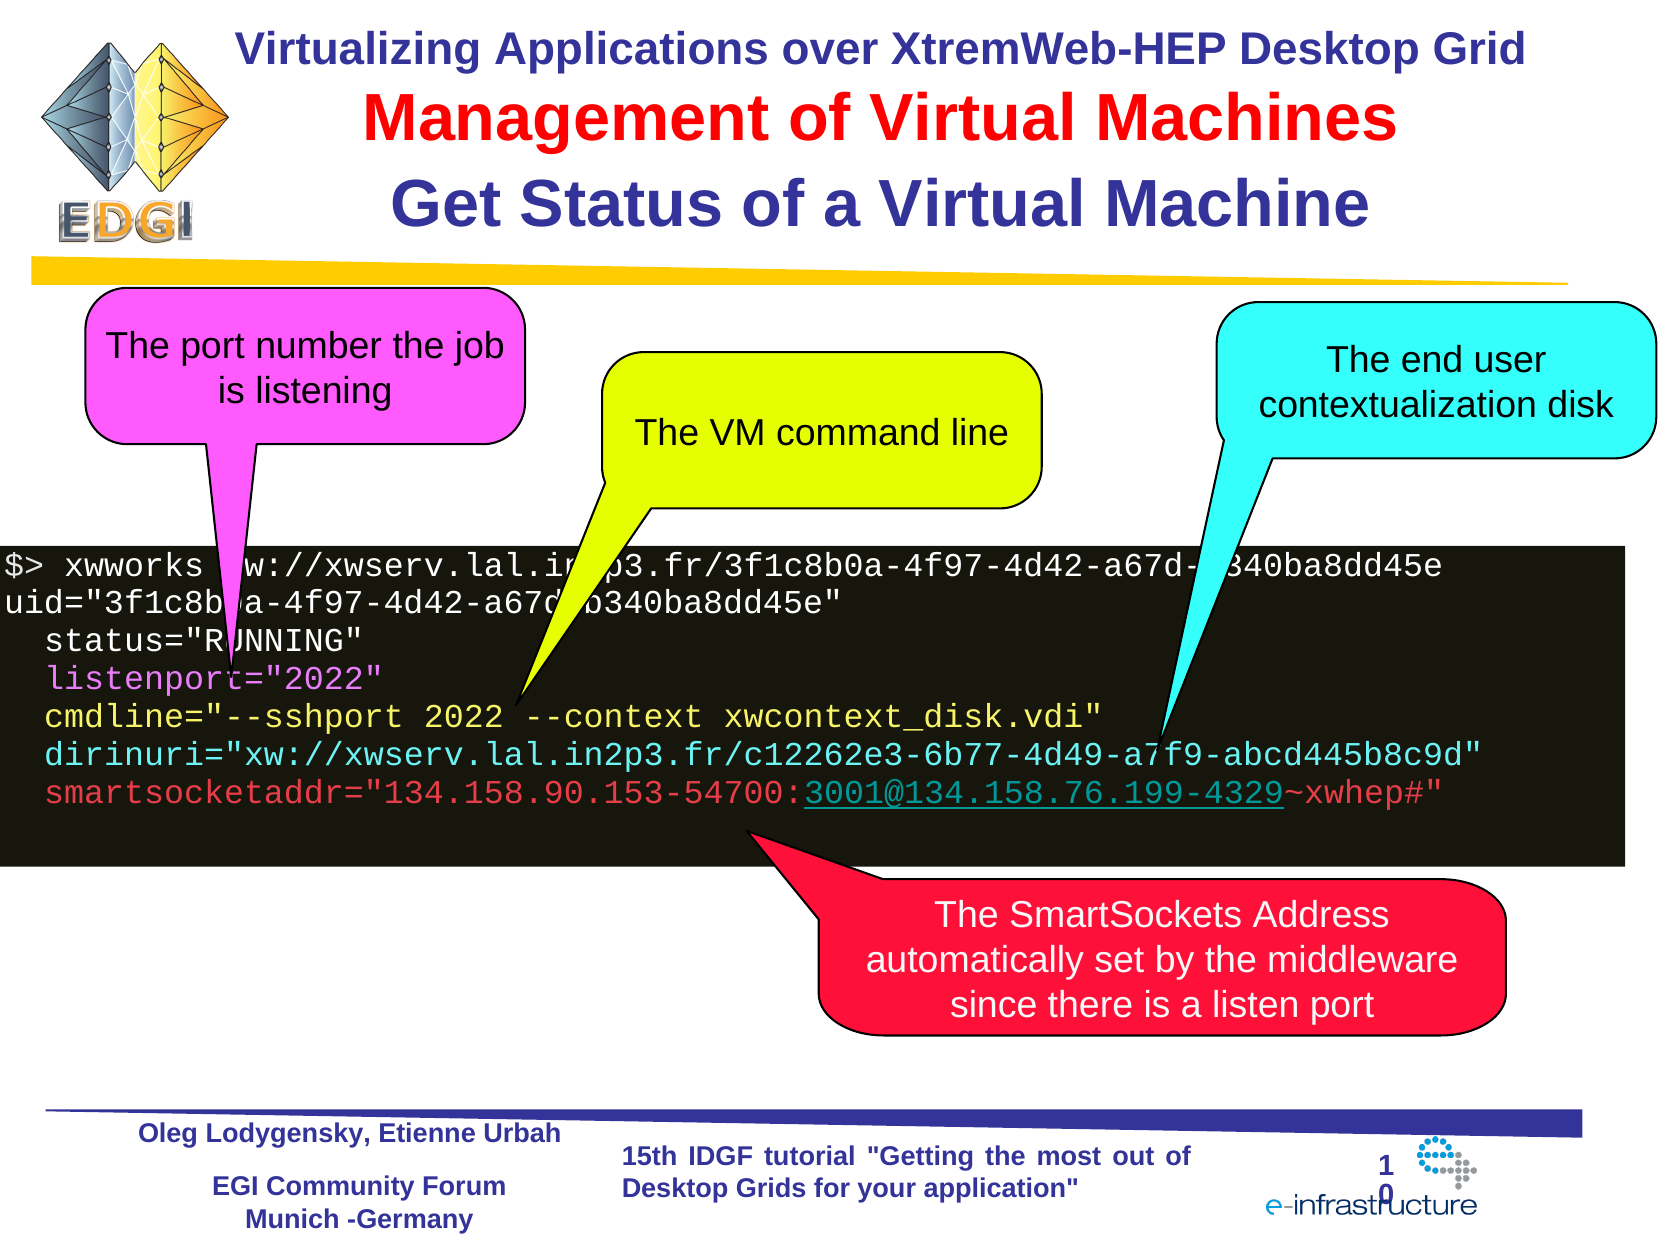

Virtualizing Applications over XtremWeb-HEP Desktop Grid
Management of Virtual Machines
Get Status of a Virtual Machine
The port number the job is listening
The end user contextualization disk
The VM command line
$> xwworks xw://xwserv.lal.in2p3.fr/3f1c8b0a-4f97-4d42-a67d-b340ba8dd45e uid="3f1c8b0a-4f97-4d42-a67d-b340ba8dd45e"
 status="RUNNING"
 listenport="2022"
 cmdline="--sshport 2022 --context xwcontext_disk.vdi"
 dirinuri="xw://xwserv.lal.in2p3.fr/c12262e3-6b77-4d49-a7f9-abcd445b8c9d"
 smartsocketaddr="134.158.90.153-54700:3001@134.158.76.199-4329~xwhep#"
The SmartSockets Address automatically set by the middleware since there is a listen port
10